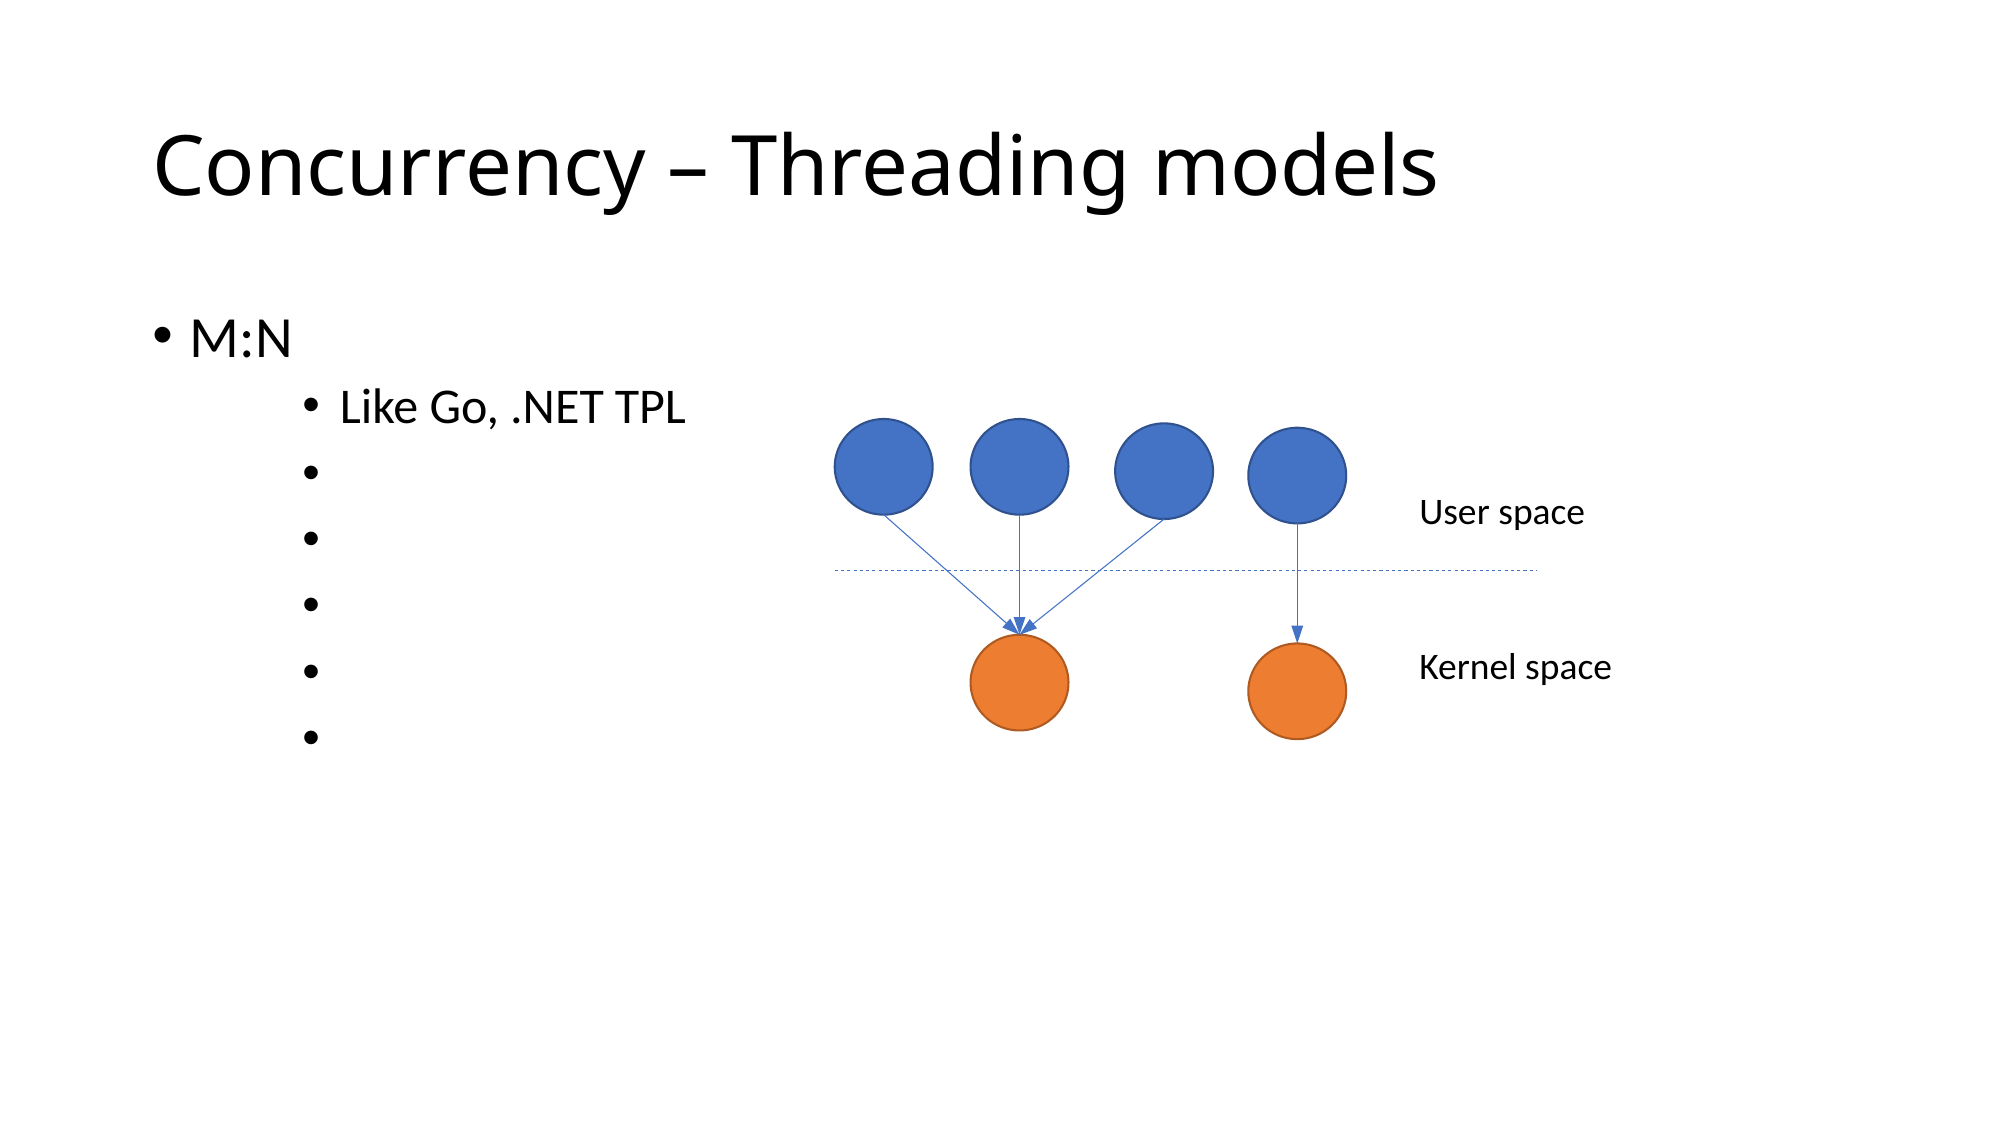

# Concurrency – Threading models
M:N
Like Go, .NET TPL
User space
Kernel space